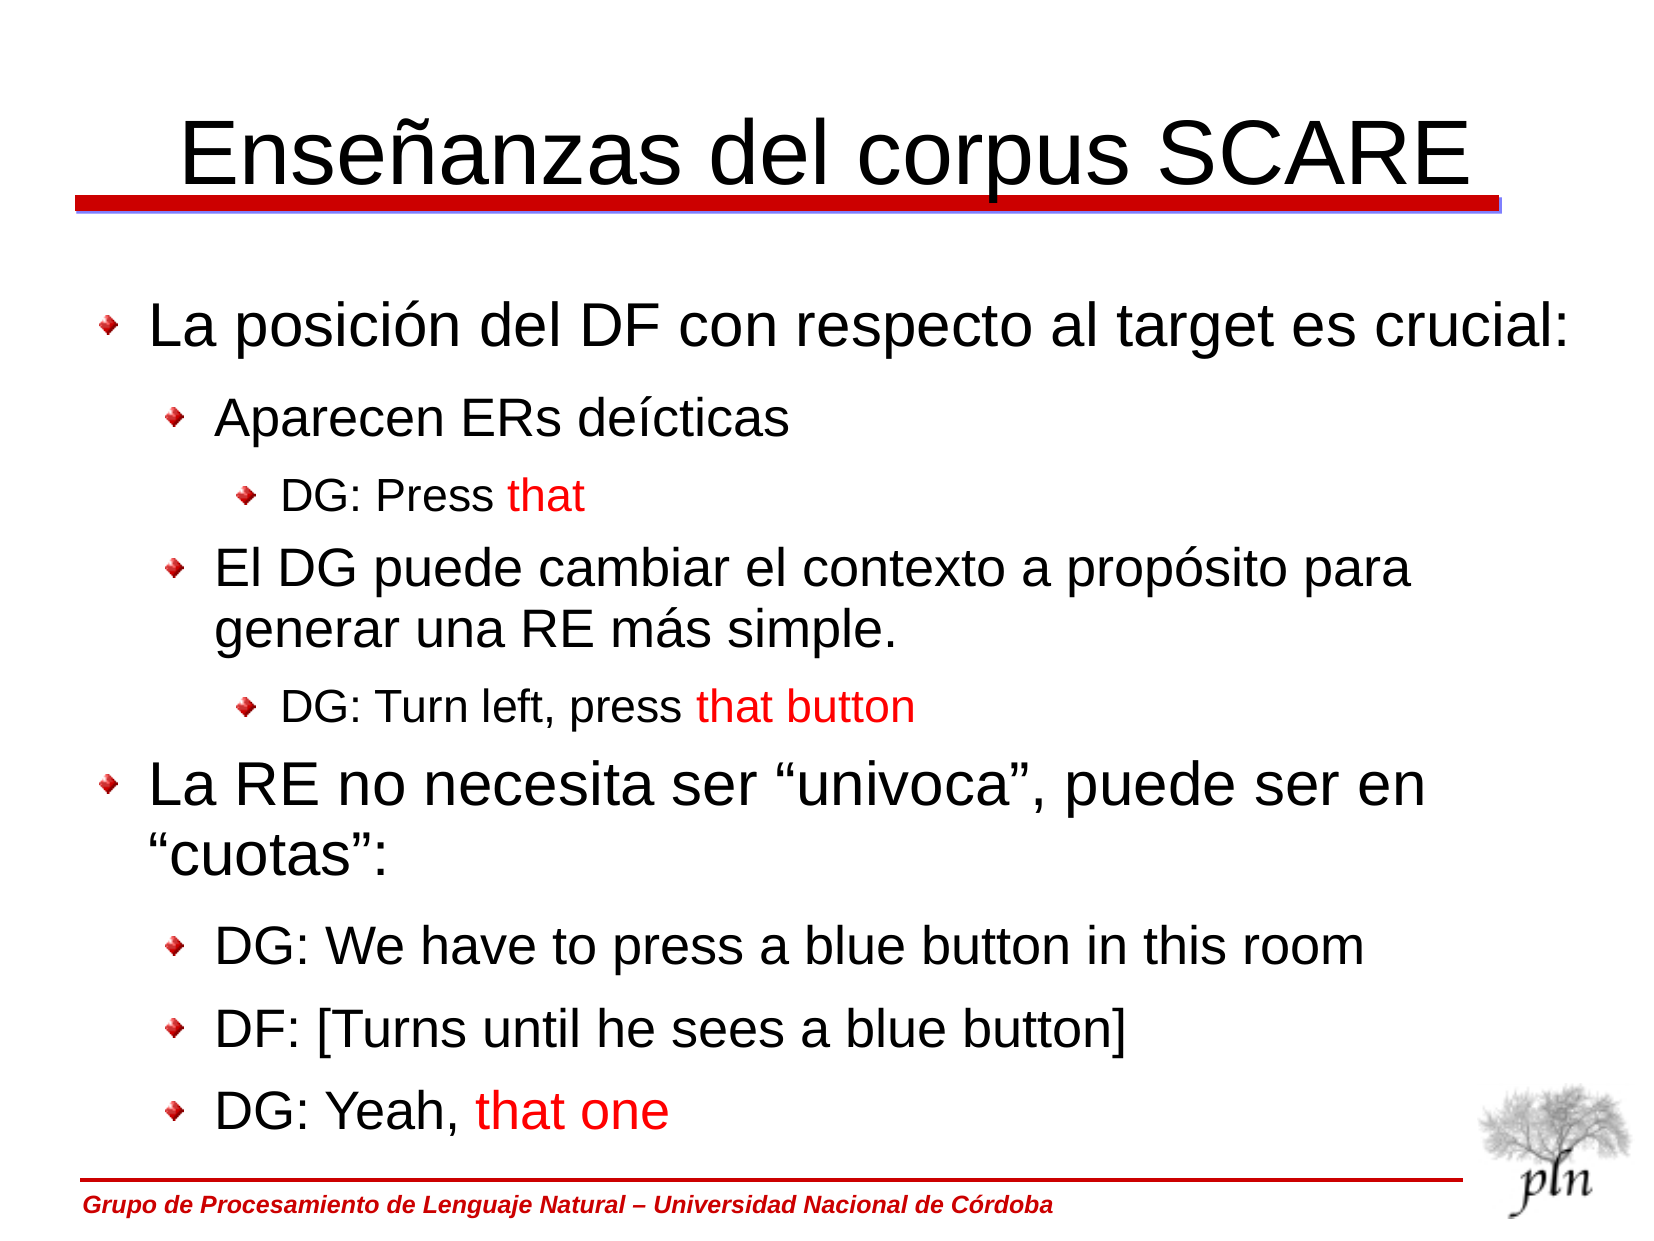

# Enseñanzas del corpus SCARE
La posición del DF con respecto al target es crucial:
Aparecen ERs deícticas
DG: Press that
El DG puede cambiar el contexto a propósito para generar una RE más simple.
DG: Turn left, press that button
La RE no necesita ser “univoca”, puede ser en “cuotas”:
DG: We have to press a blue button in this room
DF: [Turns until he sees a blue button]
DG: Yeah, that one